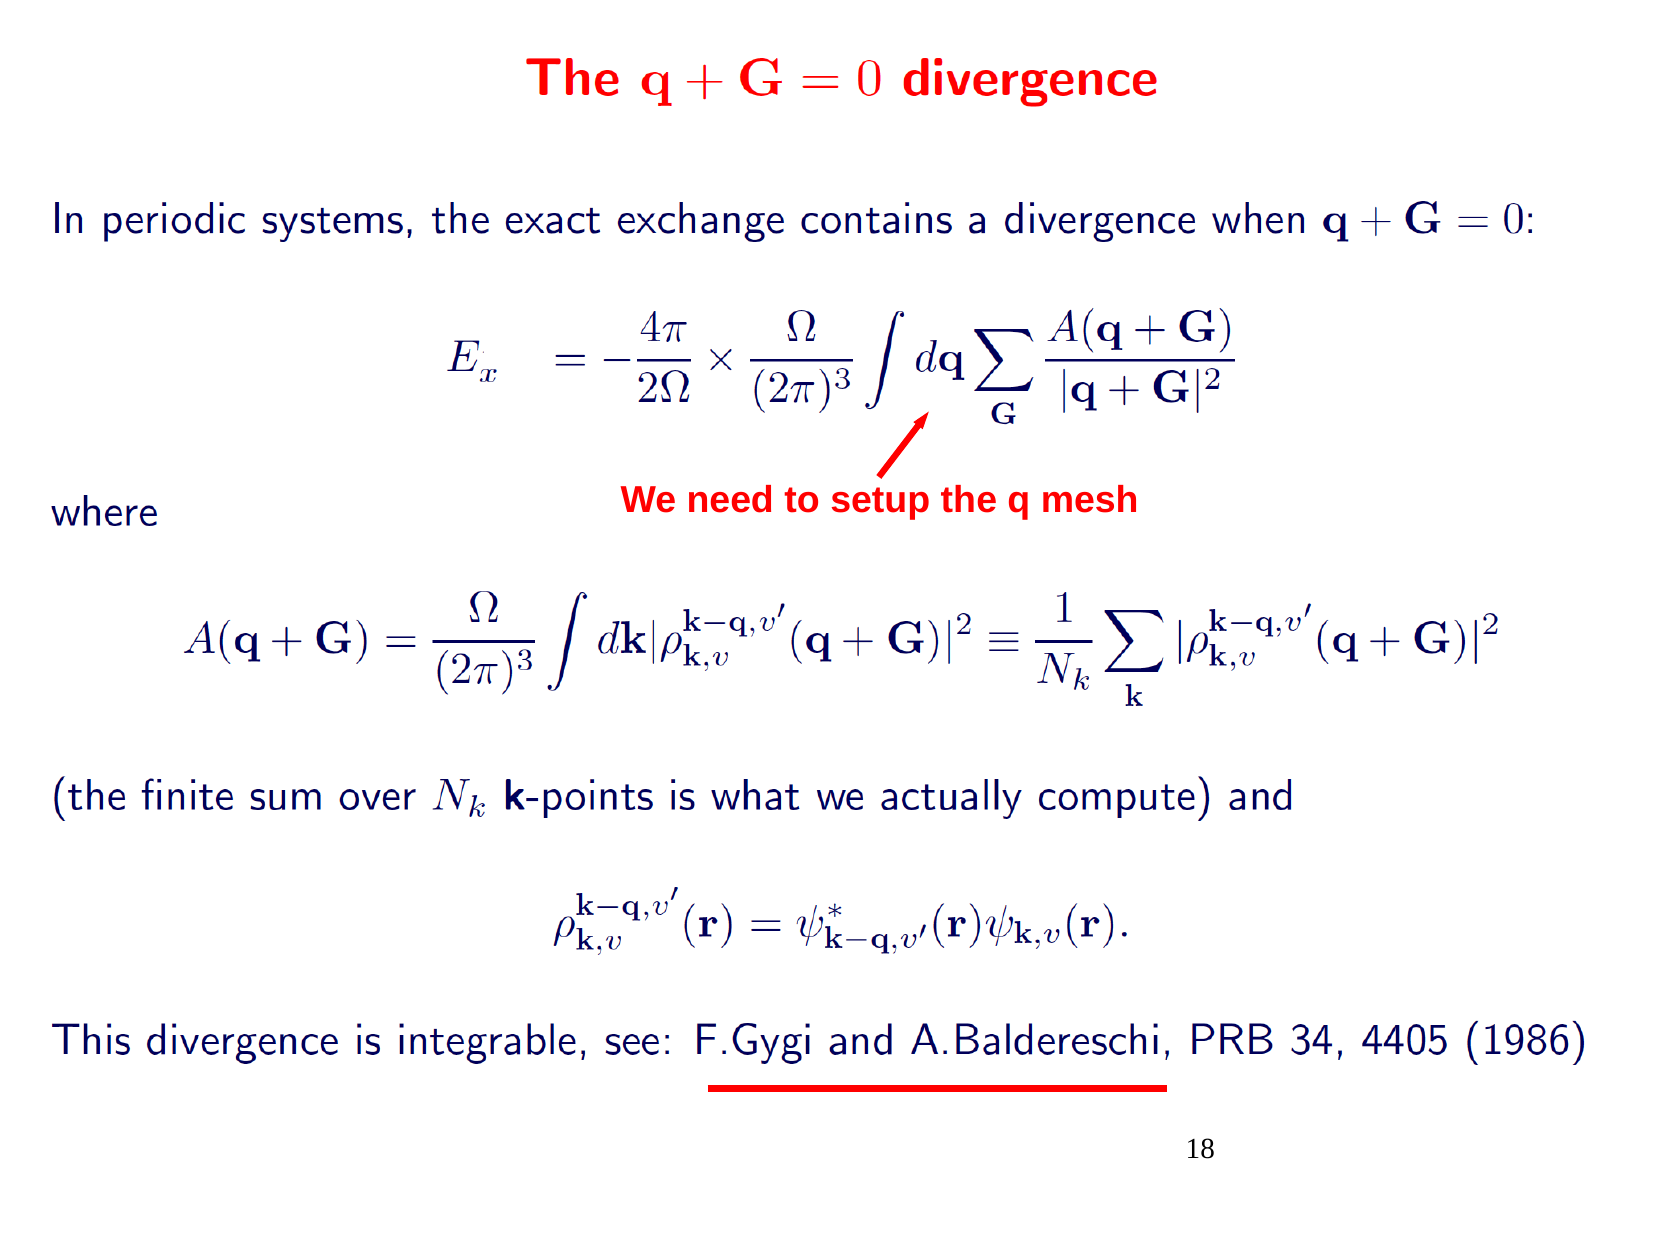

We need to setup the q mesh